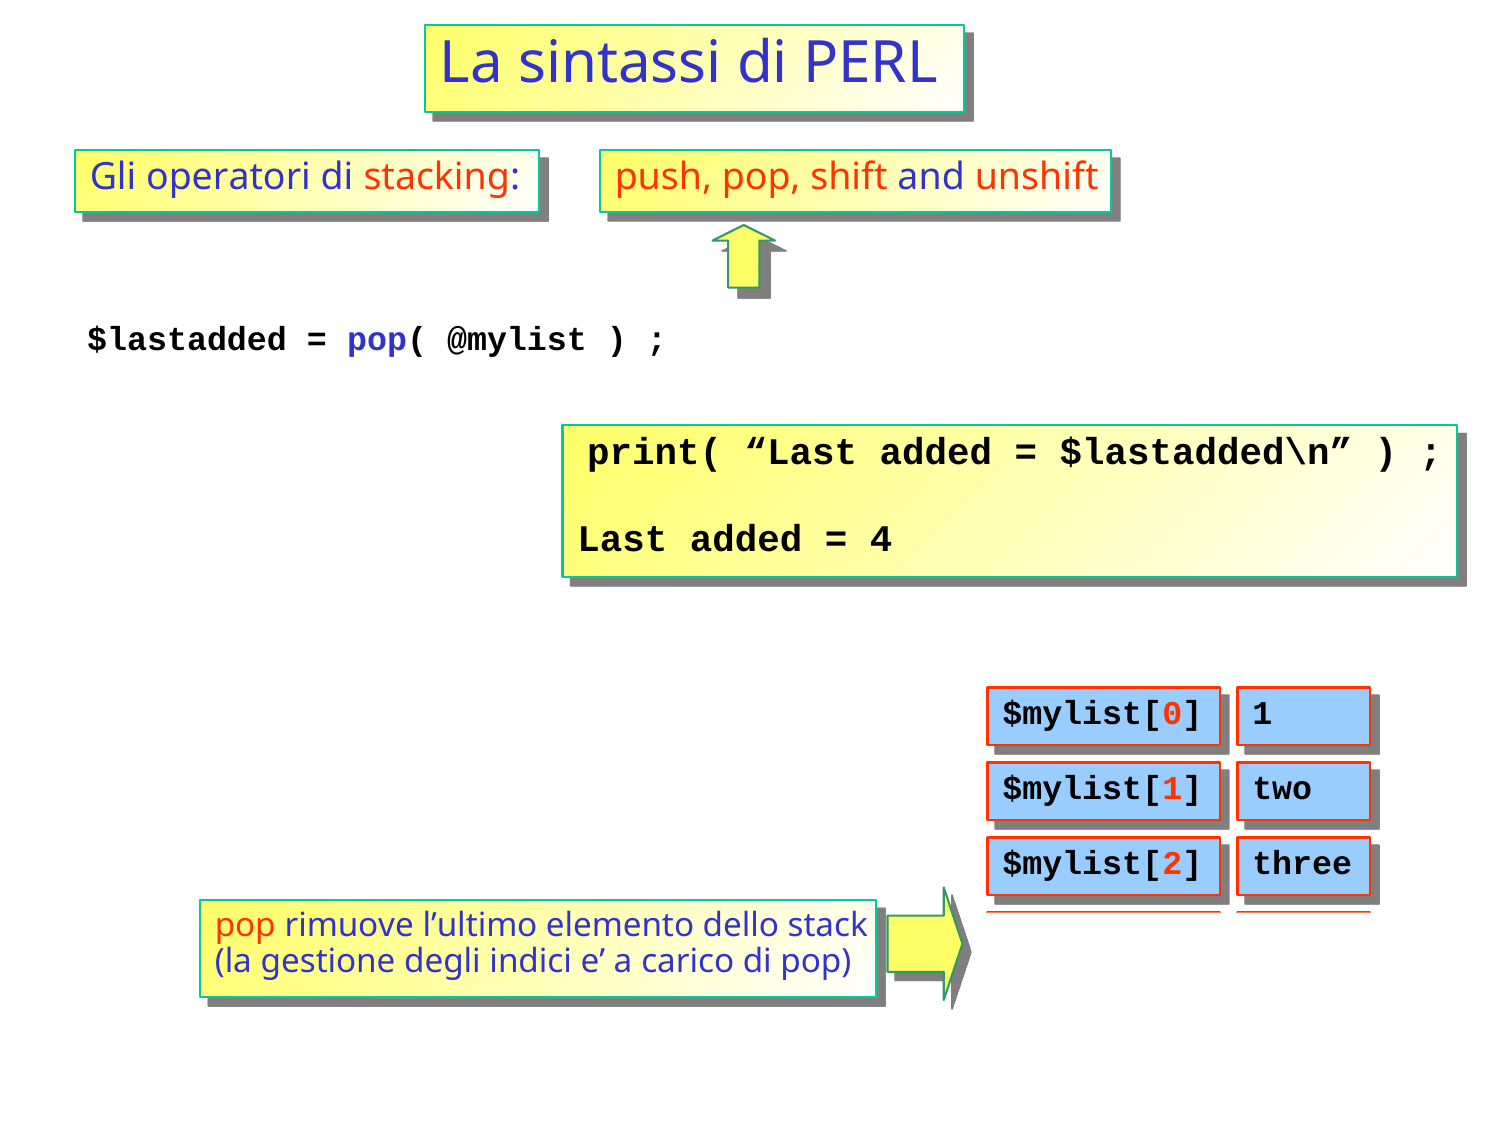

La sintassi di PERL
Gli operatori di stacking:
push, pop, shift and unshift
$lastadded = pop( @mylist ) ;
 print( “Last added = $lastadded\n” ) ;
Last added = 4
$mylist[0]
1
$mylist[1]
two
$mylist[2]
three
$mylist[3]
4
pop rimuove l’ultimo elemento dello stack
(la gestione degli indici e’ a carico di pop)